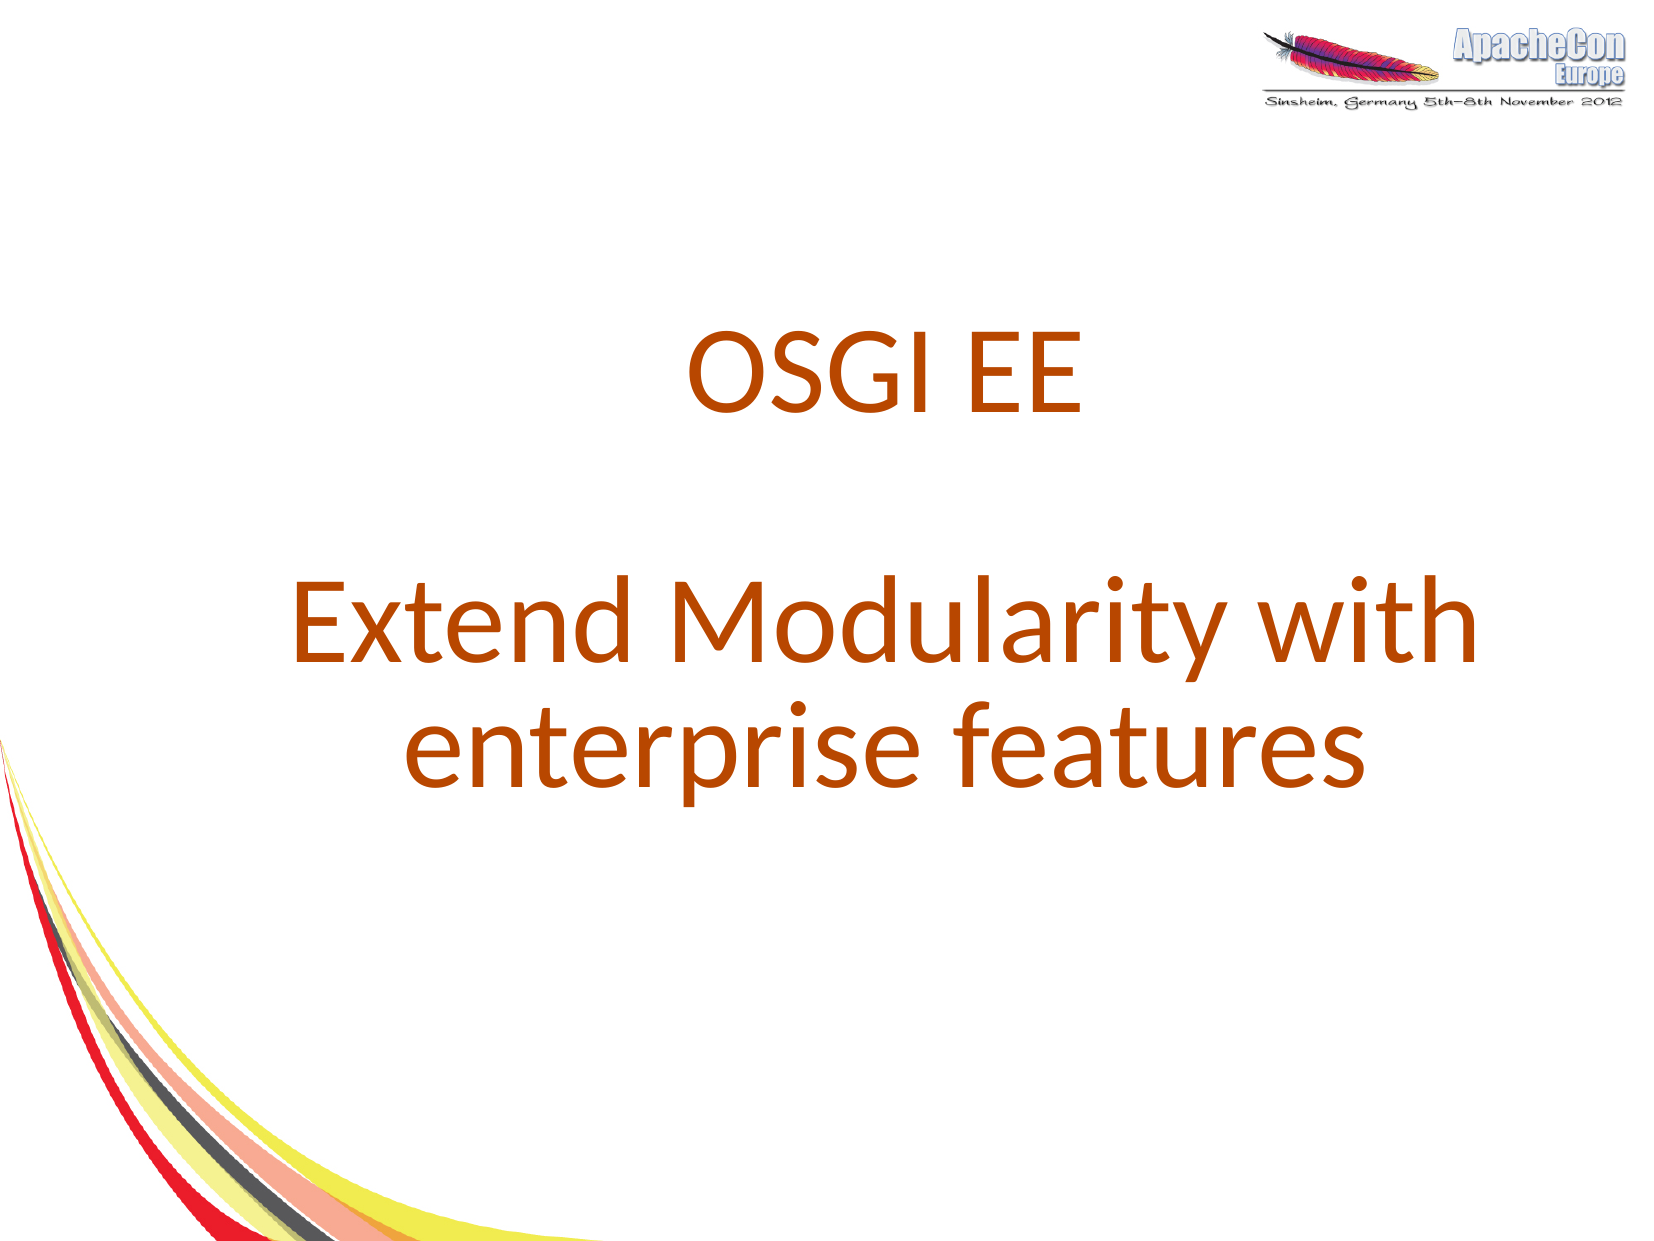

# OSGI EE Extend Modularity with enterprise features